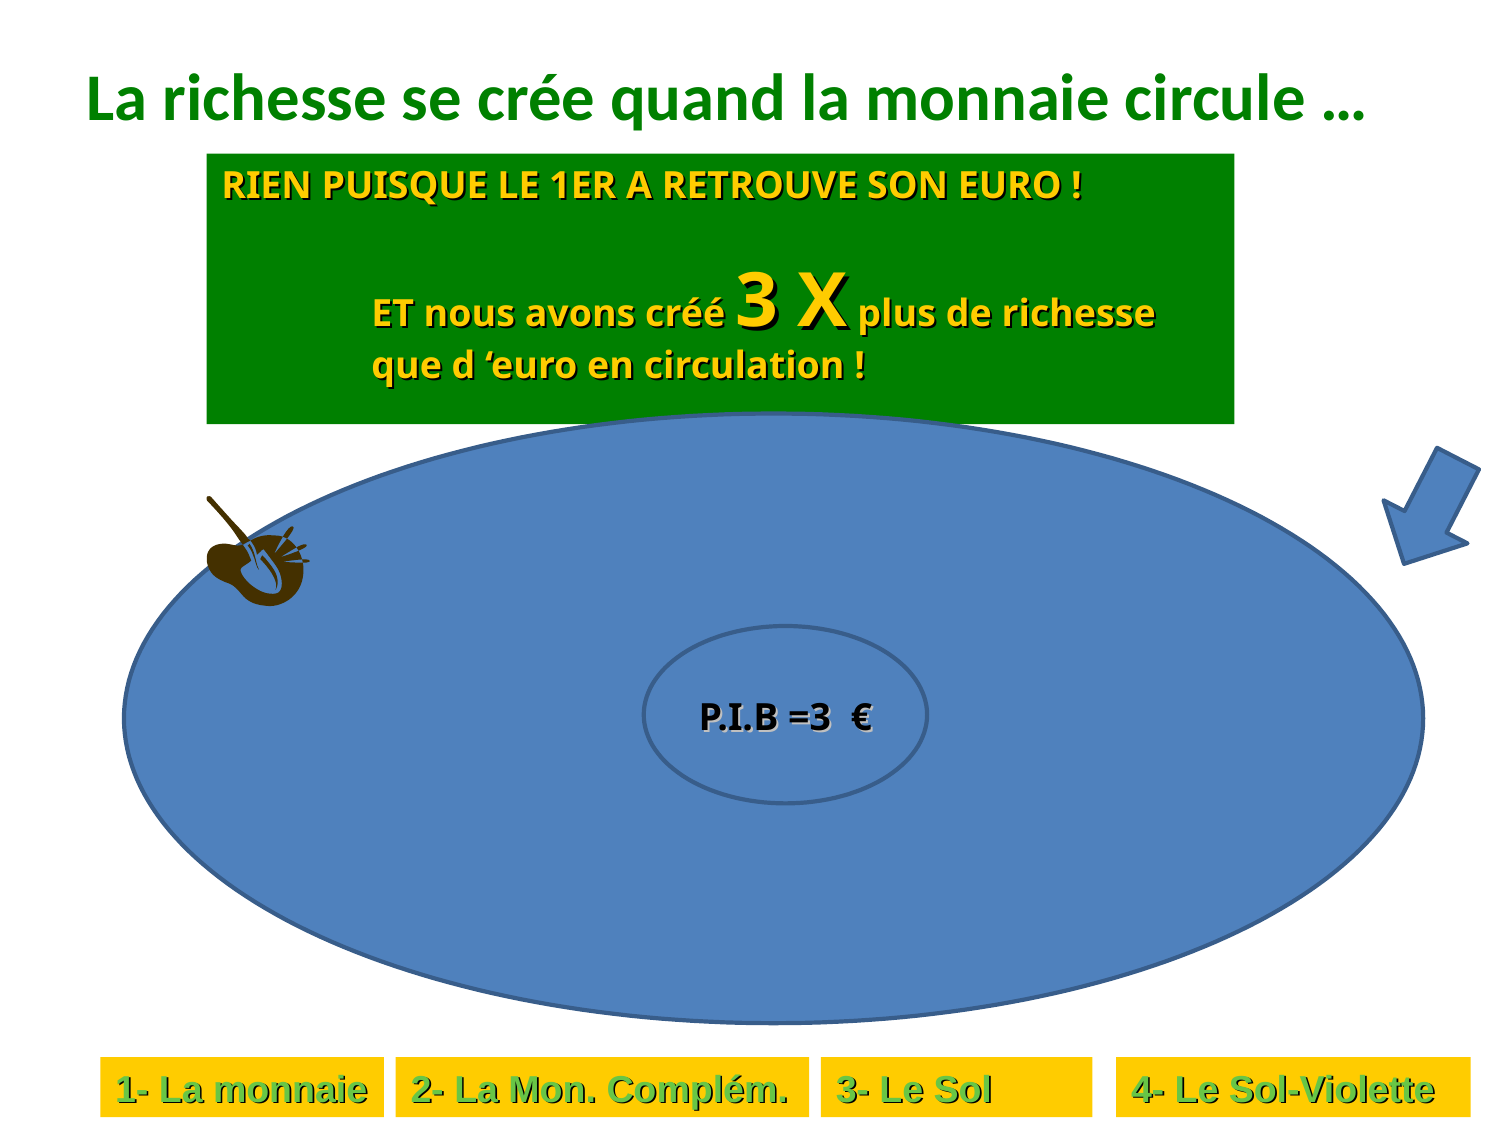

# La richesse se crée quand la monnaie circule …
RIEN PUISQUE LE 1ER A RETROUVE SON EURO !
ET nous avons créé 3 X plus de richesse
que d ‘euro en circulation !
P.I.B =3 €